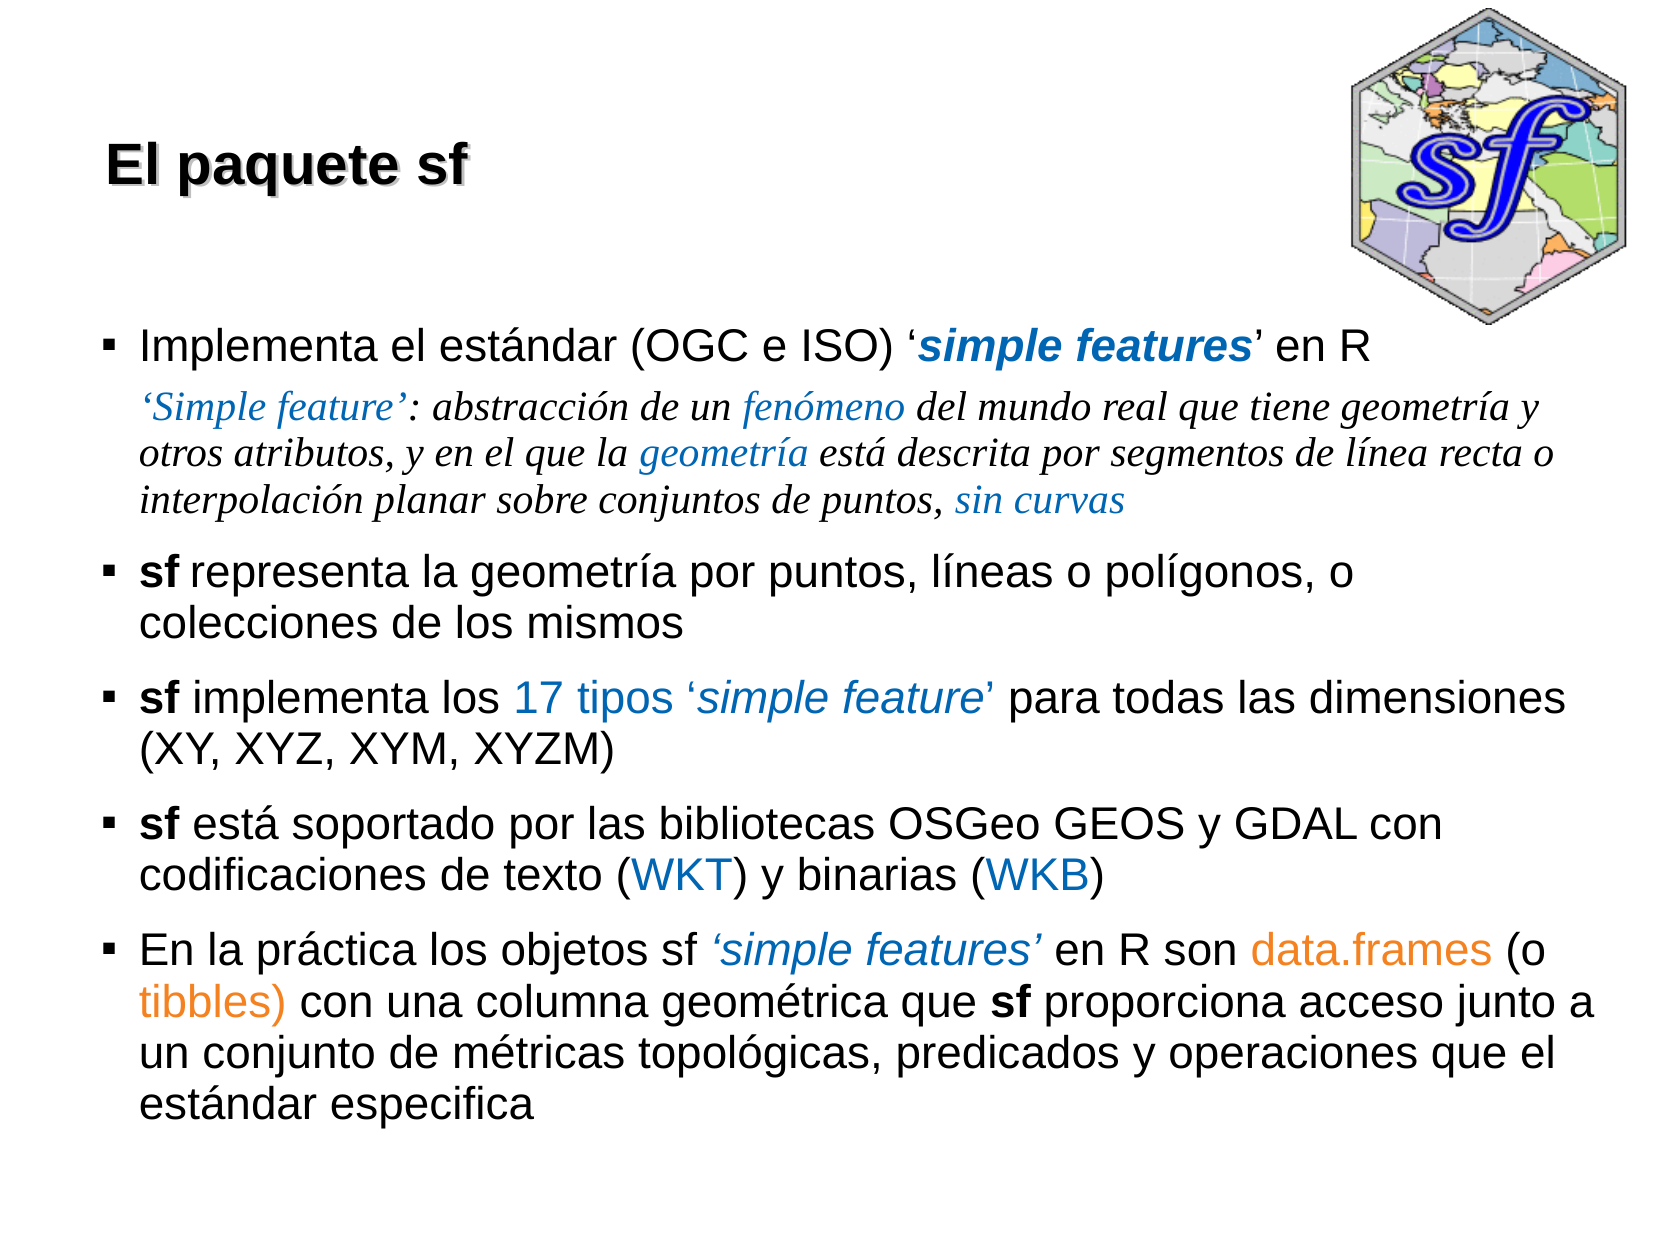

El paquete sf
Implementa el estándar (OGC e ISO) ‘simple features’ en R
‘Simple feature’: abstracción de un fenómeno del mundo real que tiene geometría y otros atributos, y en el que la geometría está descrita por segmentos de línea recta o interpolación planar sobre conjuntos de puntos, sin curvas
sf representa la geometría por puntos, líneas o polígonos, o colecciones de los mismos
sf implementa los 17 tipos ‘simple feature’ para todas las dimensiones (XY, XYZ, XYM, XYZM)
sf está soportado por las bibliotecas OSGeo GEOS y GDAL con codificaciones de texto (WKT) y binarias (WKB)
En la práctica los objetos sf ‘simple features’ en R son data.frames (o tibbles) con una columna geométrica que sf proporciona acceso junto a un conjunto de métricas topológicas, predicados y operaciones que el estándar especifica